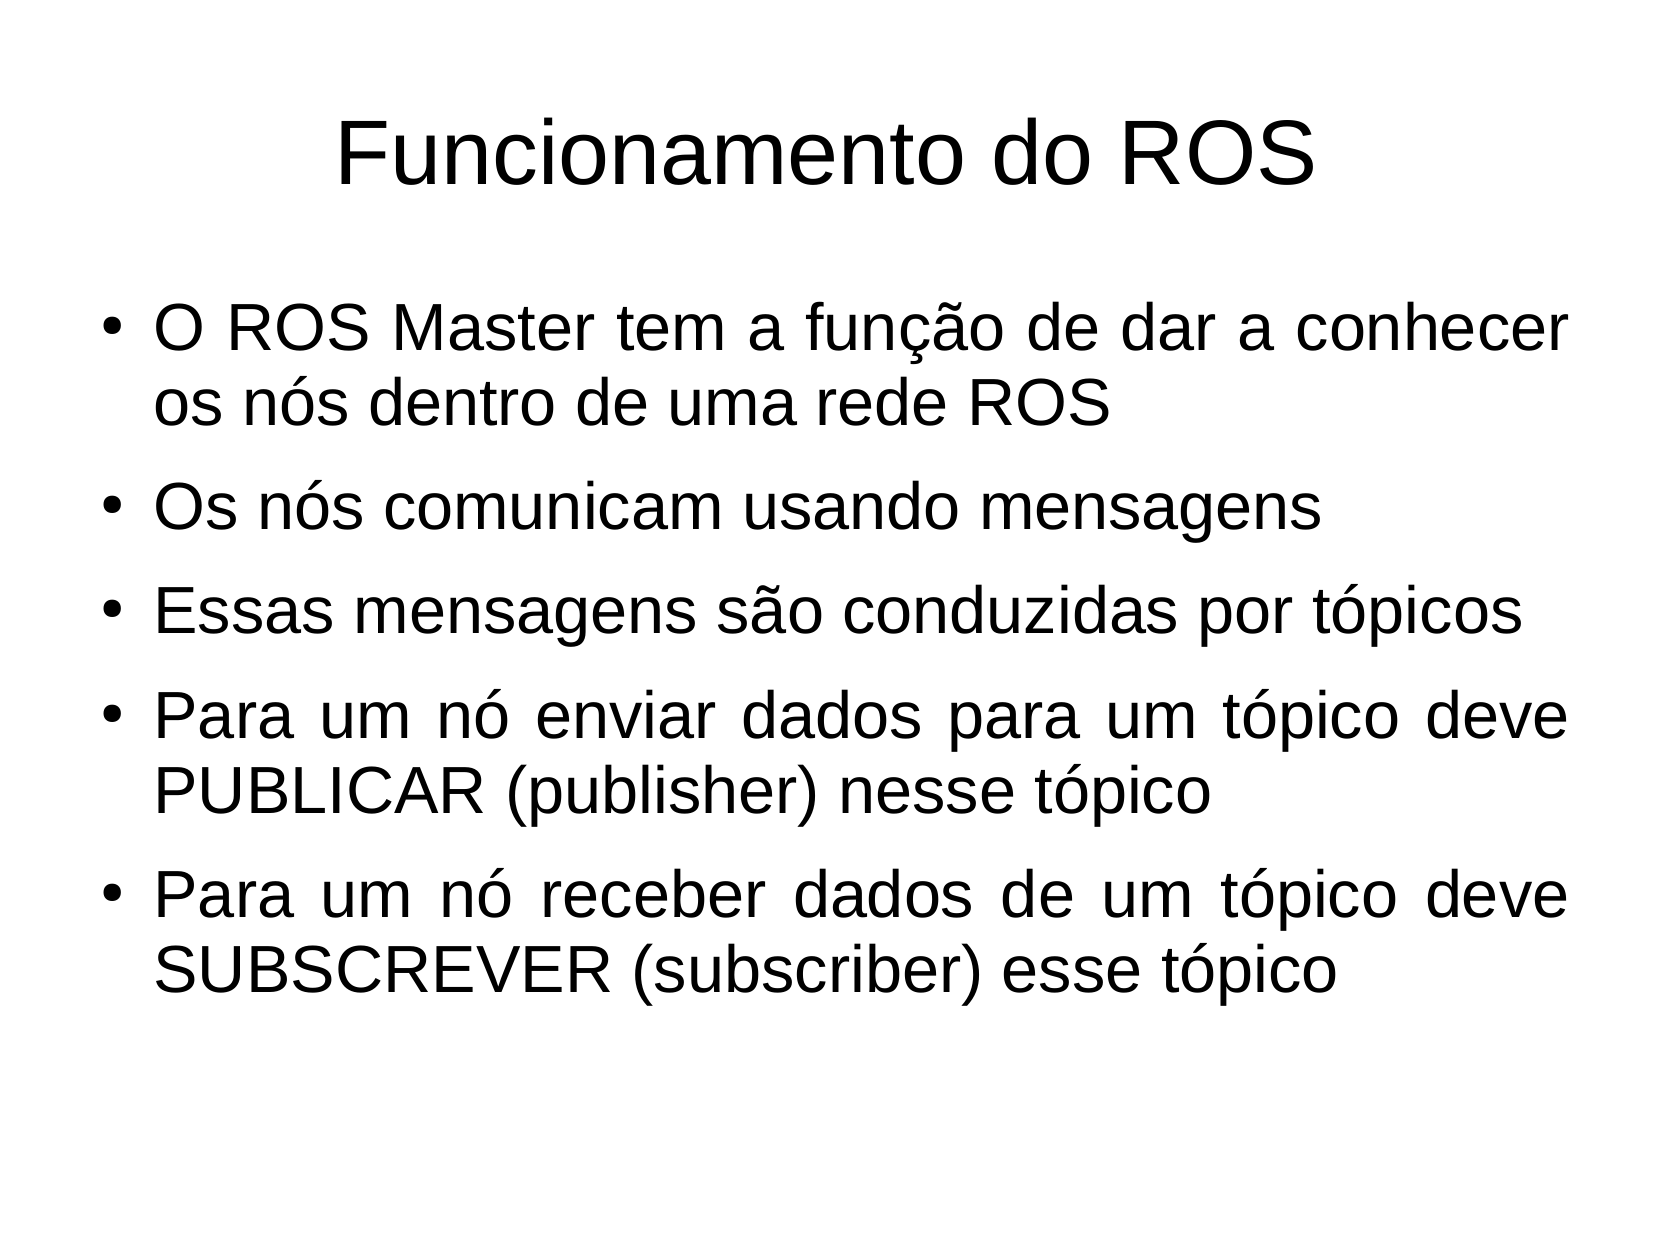

# Funcionamento do ROS
O ROS Master tem a função de dar a conhecer os nós dentro de uma rede ROS
Os nós comunicam usando mensagens
Essas mensagens são conduzidas por tópicos
Para um nó enviar dados para um tópico deve PUBLICAR (publisher) nesse tópico
Para um nó receber dados de um tópico deve SUBSCREVER (subscriber) esse tópico